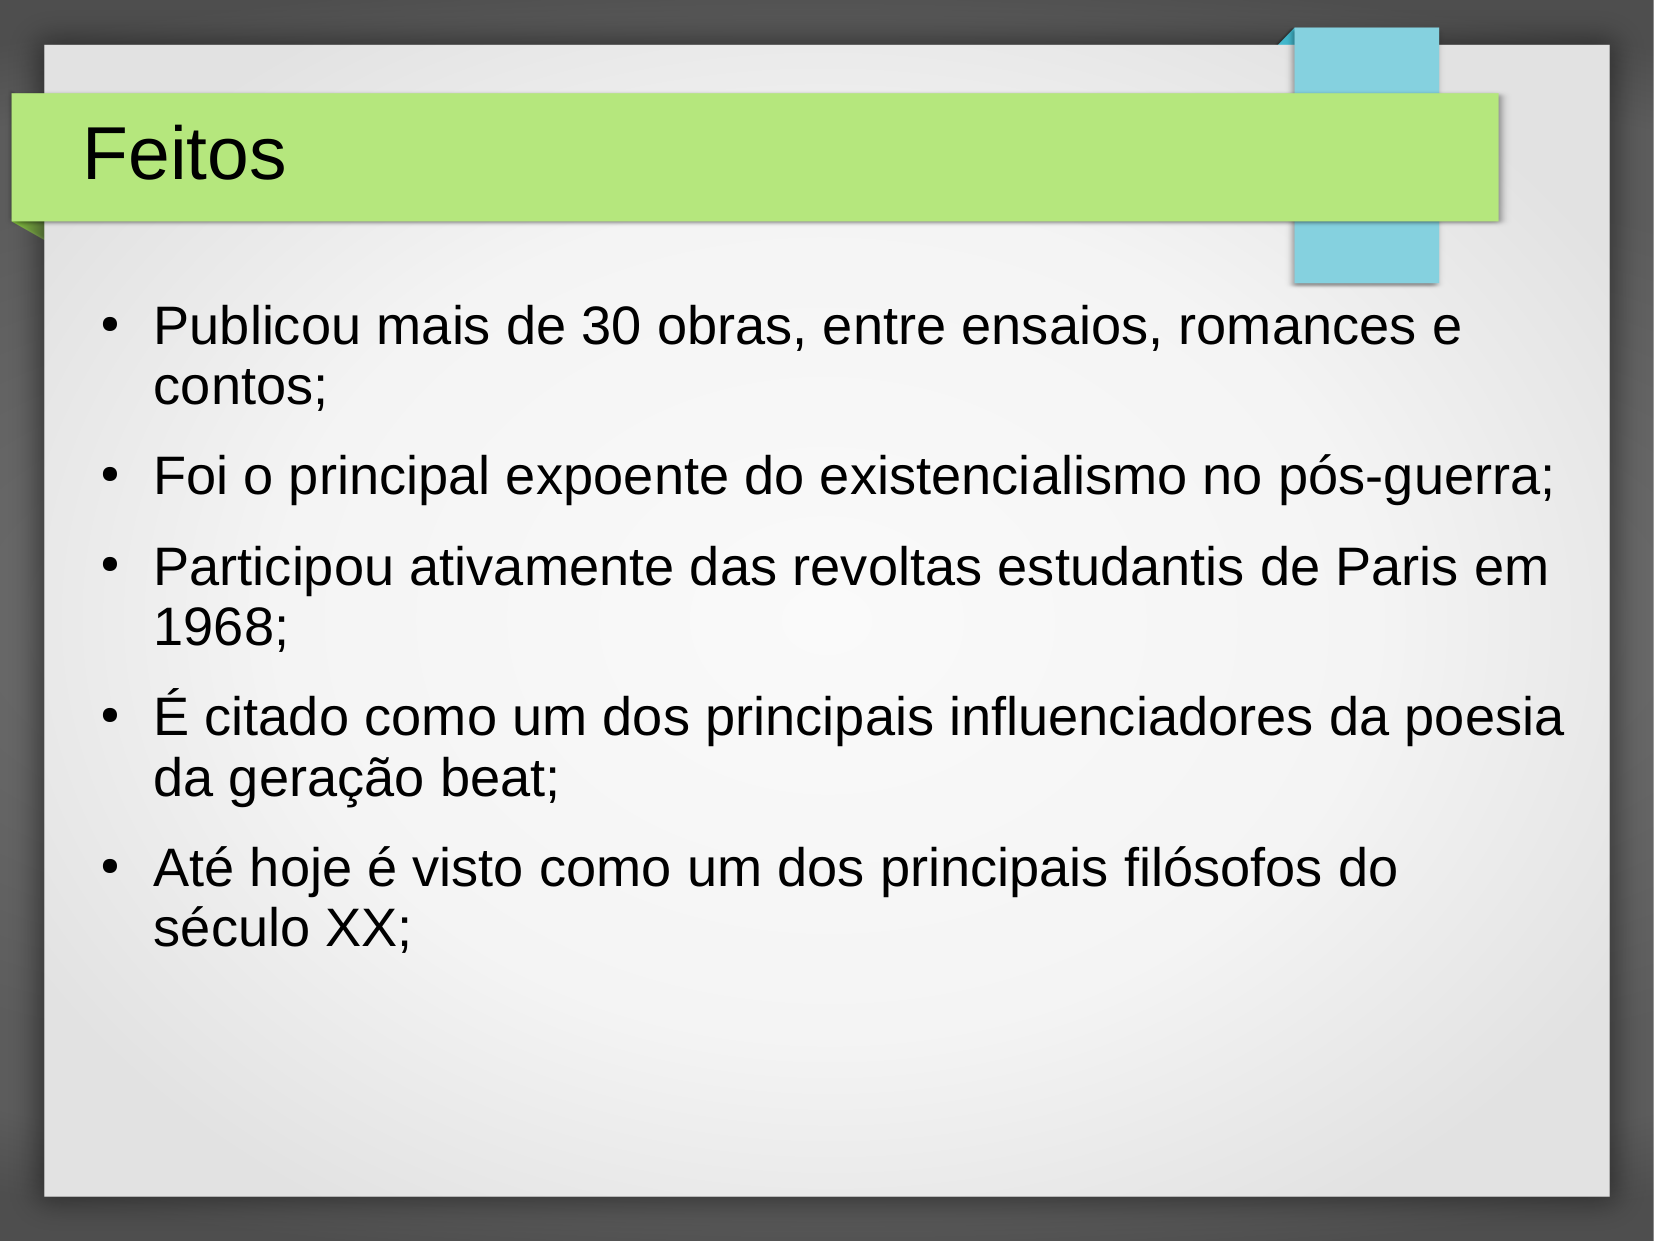

# Feitos
Publicou mais de 30 obras, entre ensaios, romances e contos;
Foi o principal expoente do existencialismo no pós-guerra;
Participou ativamente das revoltas estudantis de Paris em 1968;
É citado como um dos principais influenciadores da poesia da geração beat;
Até hoje é visto como um dos principais filósofos do século XX;